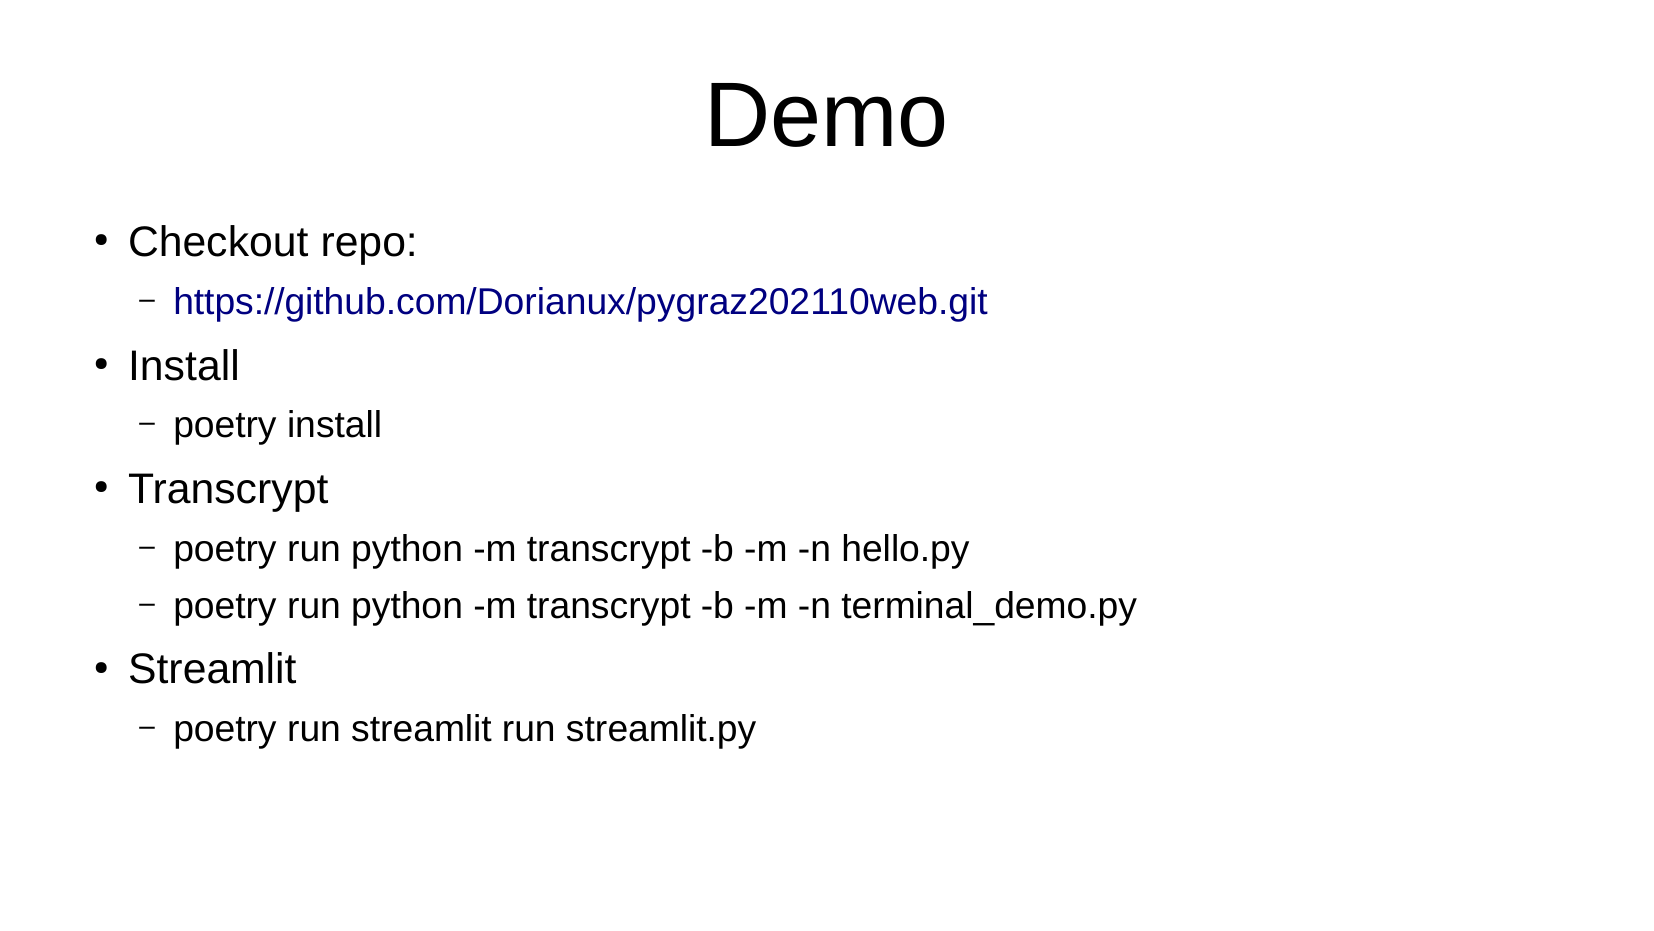

# Demo
Checkout repo:
https://github.com/Dorianux/pygraz202110web.git
Install
poetry install
Transcrypt
poetry run python -m transcrypt -b -m -n hello.py
poetry run python -m transcrypt -b -m -n terminal_demo.py
Streamlit
poetry run streamlit run streamlit.py